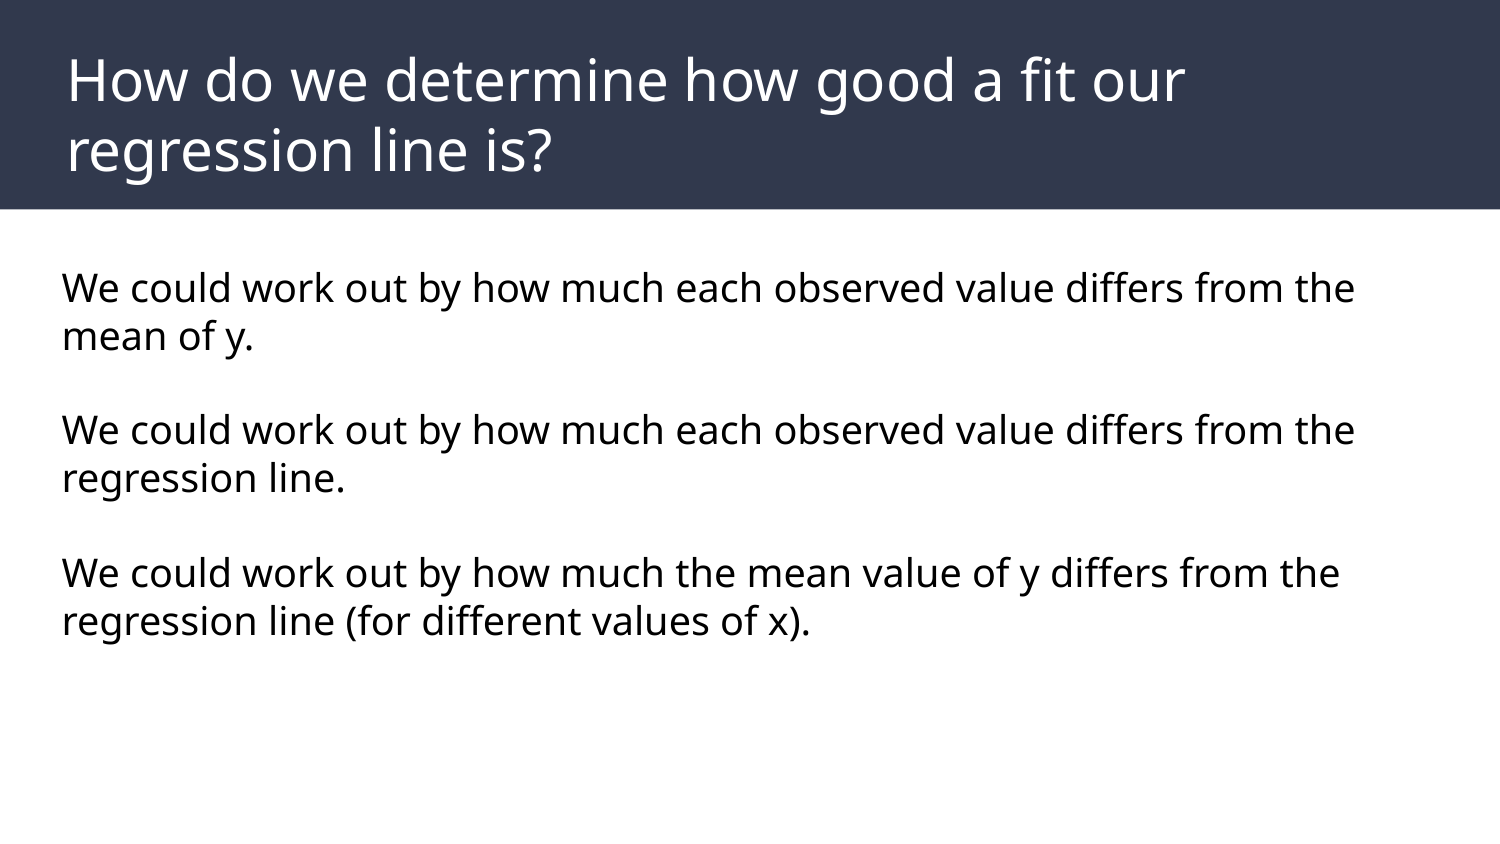

# How do we determine how good a fit our regression line is?
We could work out by how much each observed value differs from the mean of y.
We could work out by how much each observed value differs from the regression line.
We could work out by how much the mean value of y differs from the regression line (for different values of x).